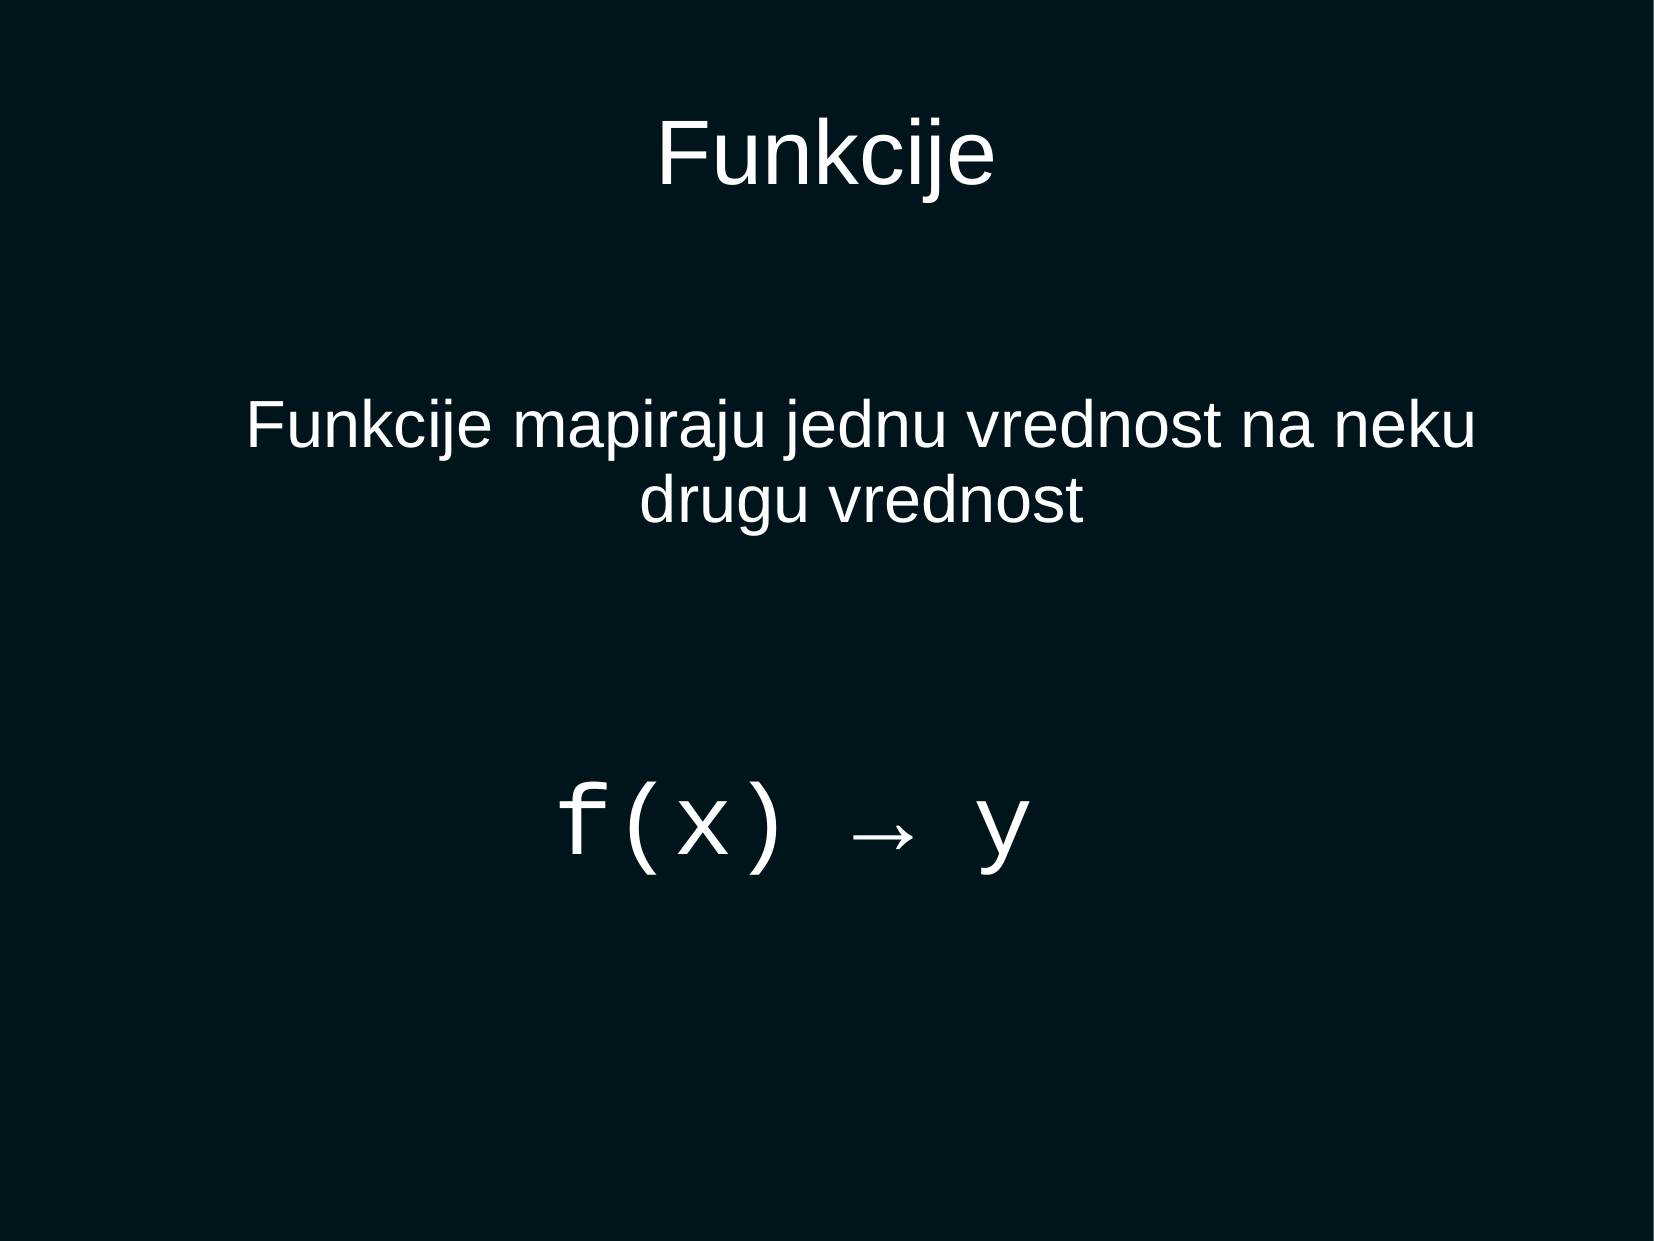

# Funkcije
Funkcije mapiraju jednu vrednost na neku drugu vrednost
 f(x) → y